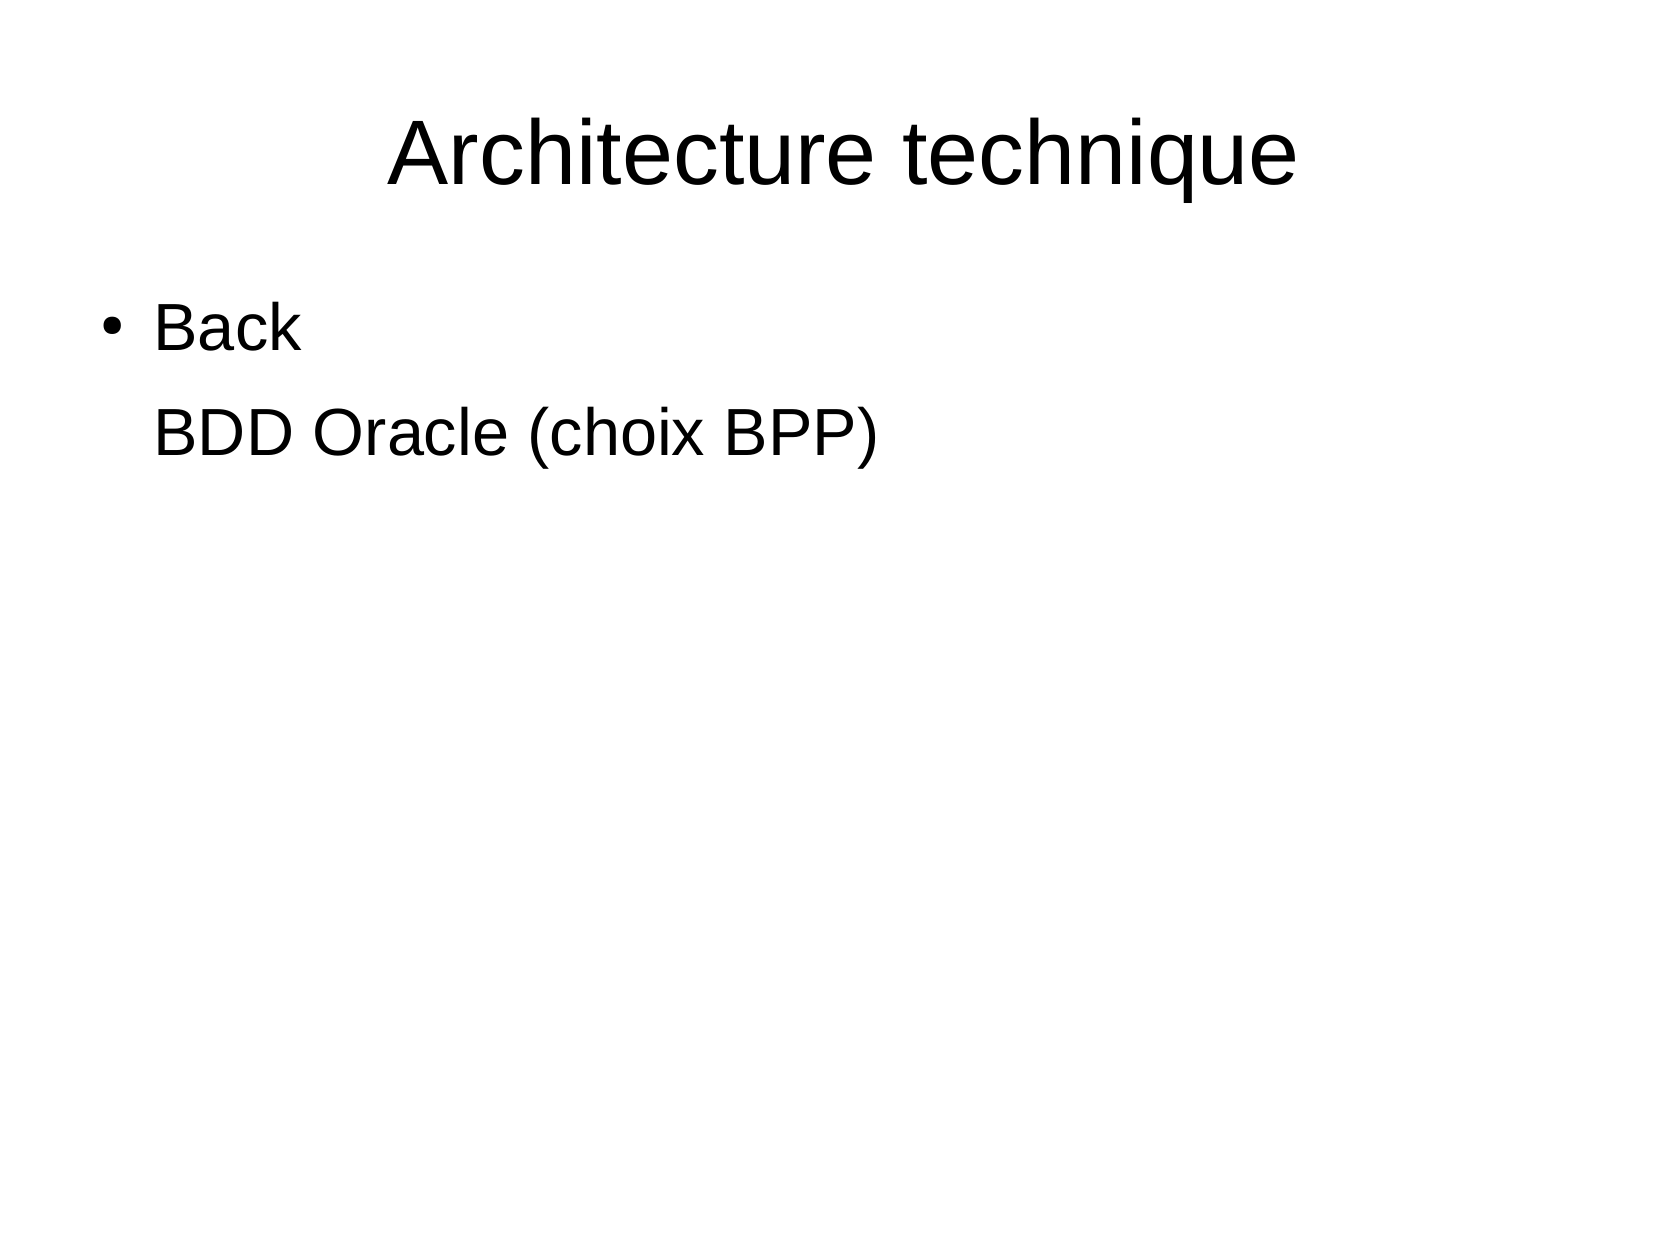

# Architecture technique
Back
BDD Oracle (choix BPP)